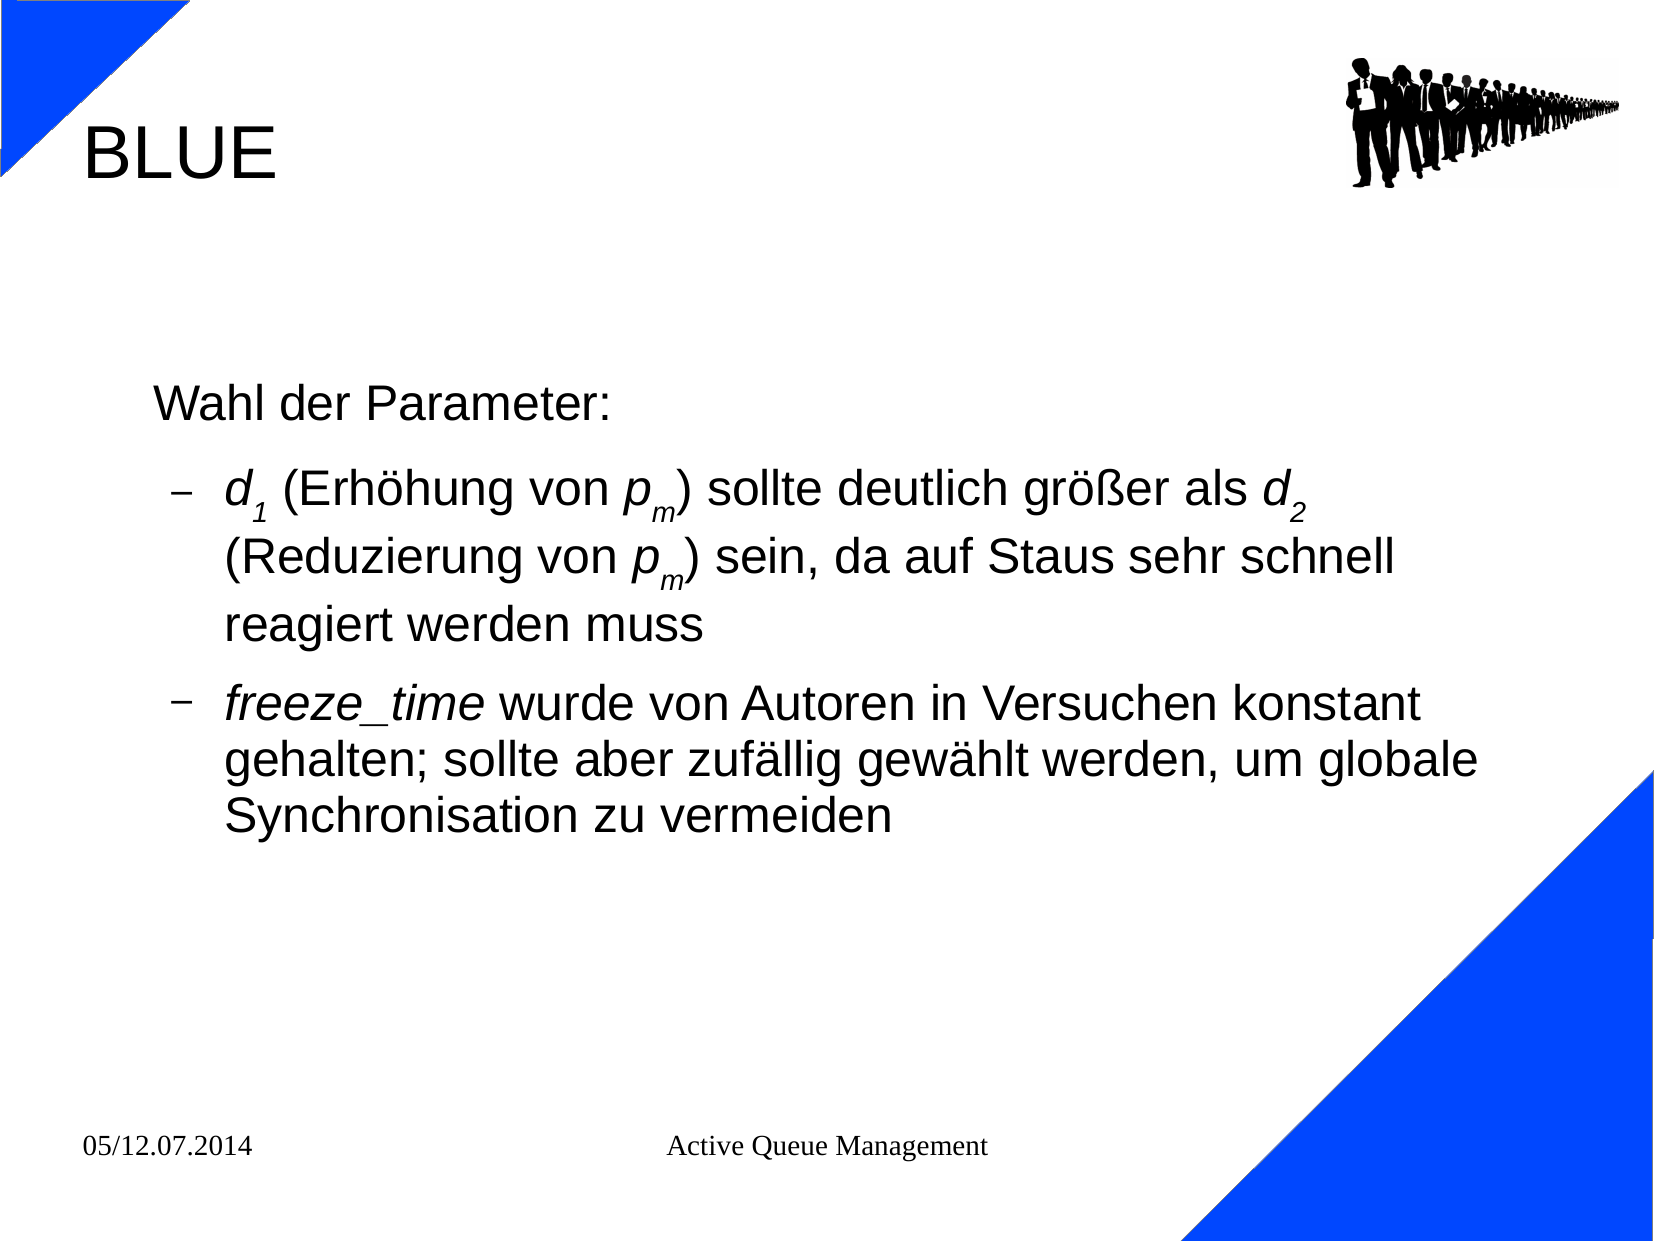

# BLUE
Wahl der Parameter:
d1 (Erhöhung von pm) sollte deutlich größer als d2 (Reduzierung von pm) sein, da auf Staus sehr schnell reagiert werden muss
freeze_time wurde von Autoren in Versuchen konstant gehalten; sollte aber zufällig gewählt werden, um globale Synchronisation zu vermeiden
05/12.07.2014
Active Queue Management
39